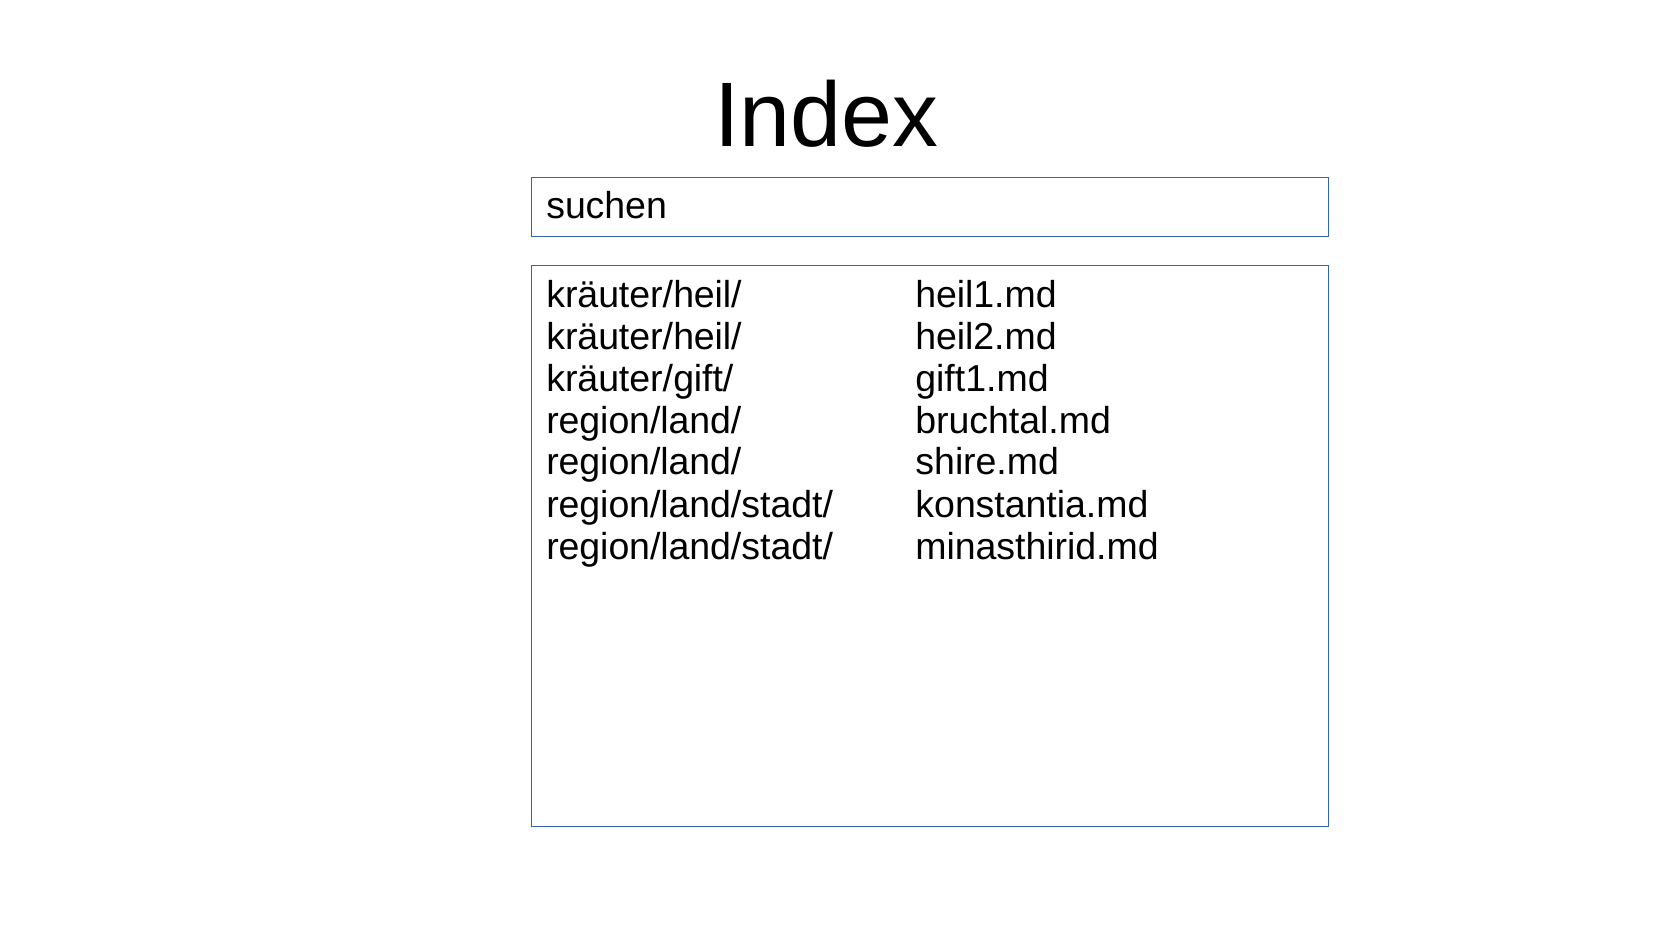

# Index
suchen
kräuter/heil/			heil1.md
kräuter/heil/			heil2.md
kräuter/gift/			gift1.md
region/land/			bruchtal.md
region/land/			shire.md
region/land/stadt/		konstantia.md
region/land/stadt/		minasthirid.md